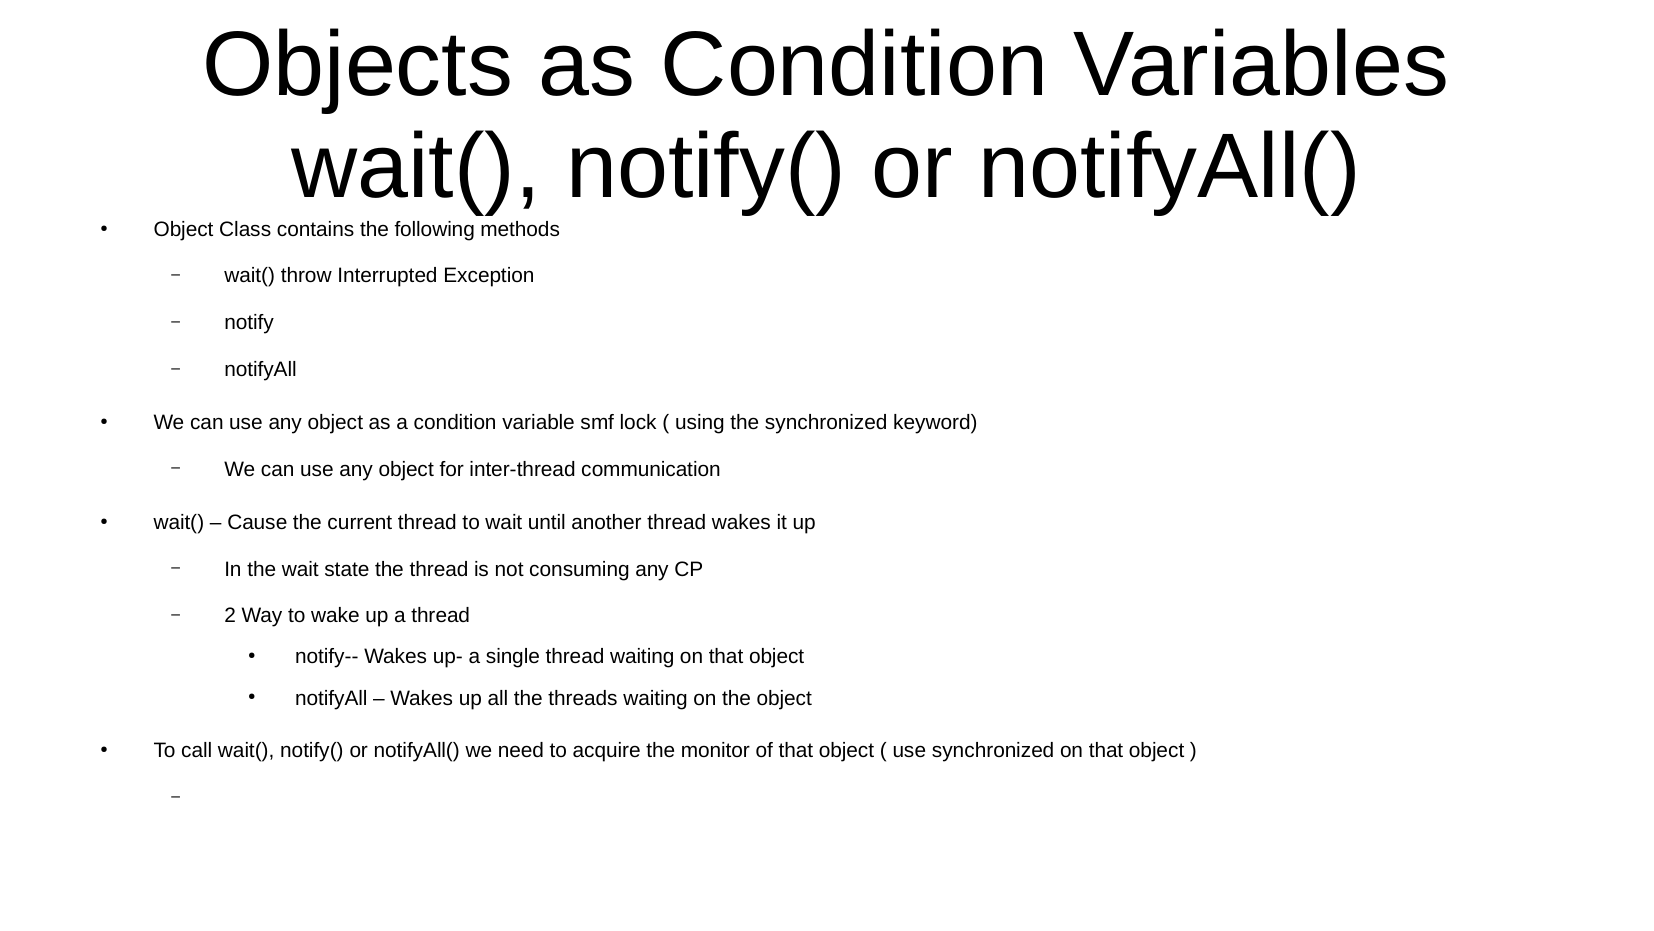

# Objects as Condition Variables wait(), notify() or notifyAll()
Object Class contains the following methods
wait() throw Interrupted Exception
notify
notifyAll
We can use any object as a condition variable smf lock ( using the synchronized keyword)
We can use any object for inter-thread communication
wait() – Cause the current thread to wait until another thread wakes it up
In the wait state the thread is not consuming any CP
2 Way to wake up a thread
notify-- Wakes up- a single thread waiting on that object
notifyAll – Wakes up all the threads waiting on the object
To call wait(), notify() or notifyAll() we need to acquire the monitor of that object ( use synchronized on that object )